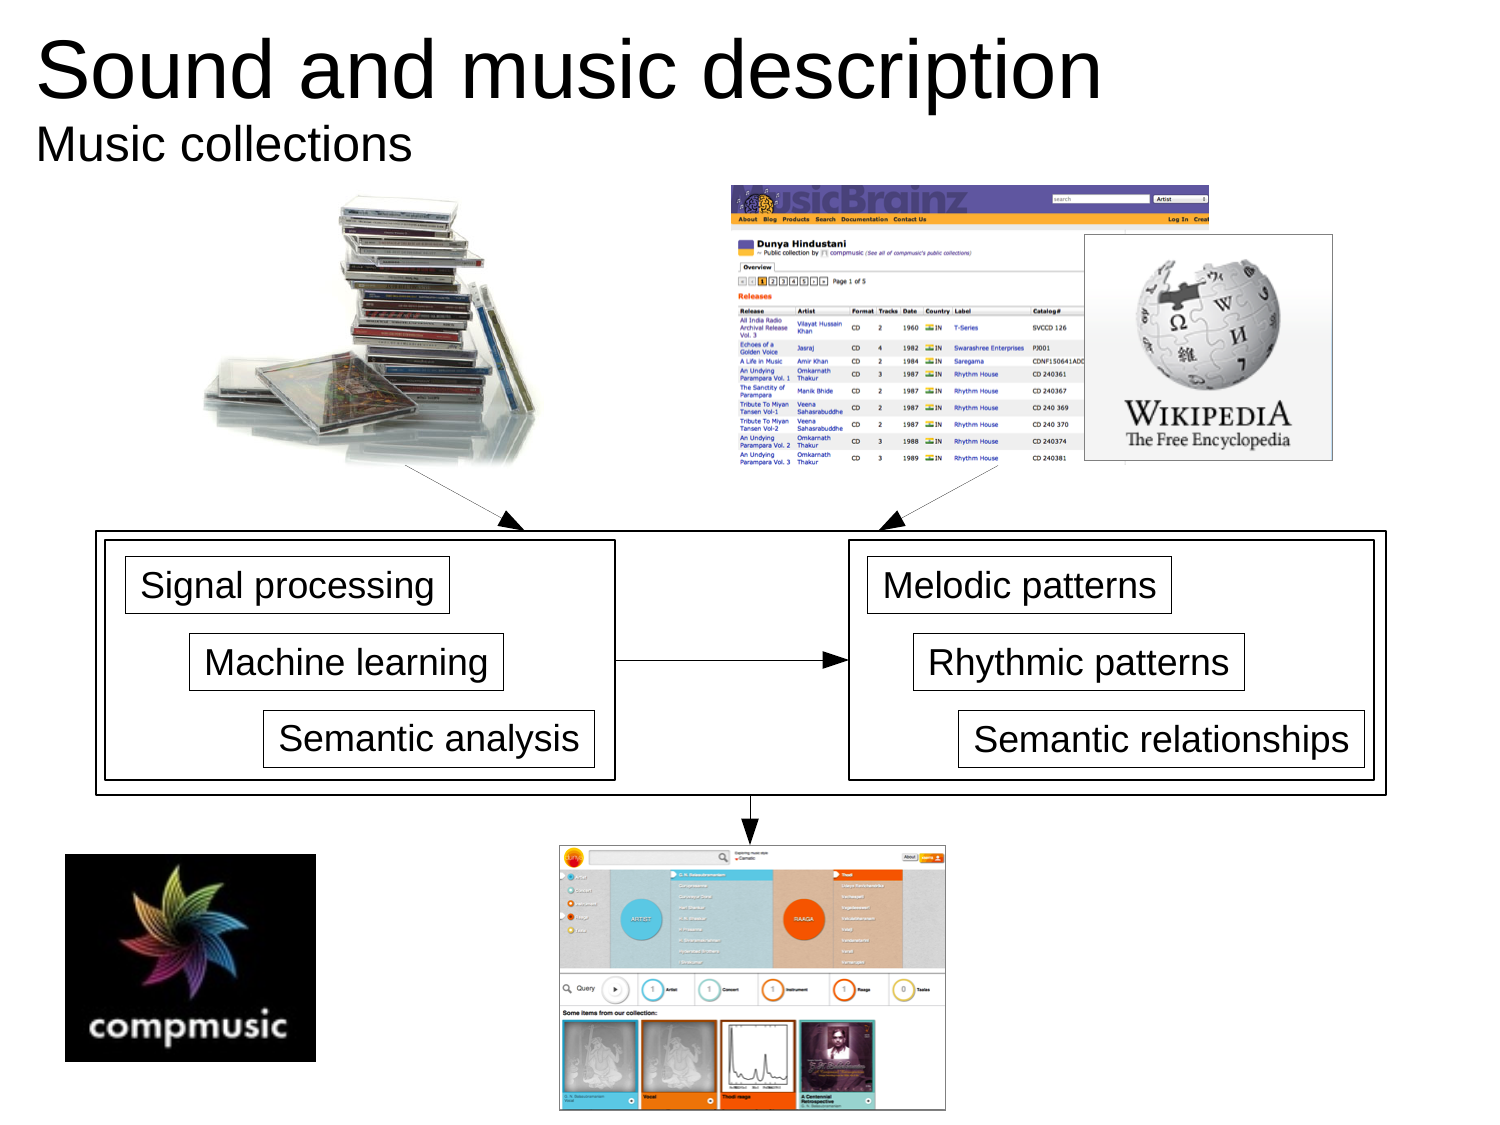

# Sound and music description Music collections
Signal processing
Melodic patterns
Machine learning
Rhythmic patterns
Semantic analysis
Semantic relationships